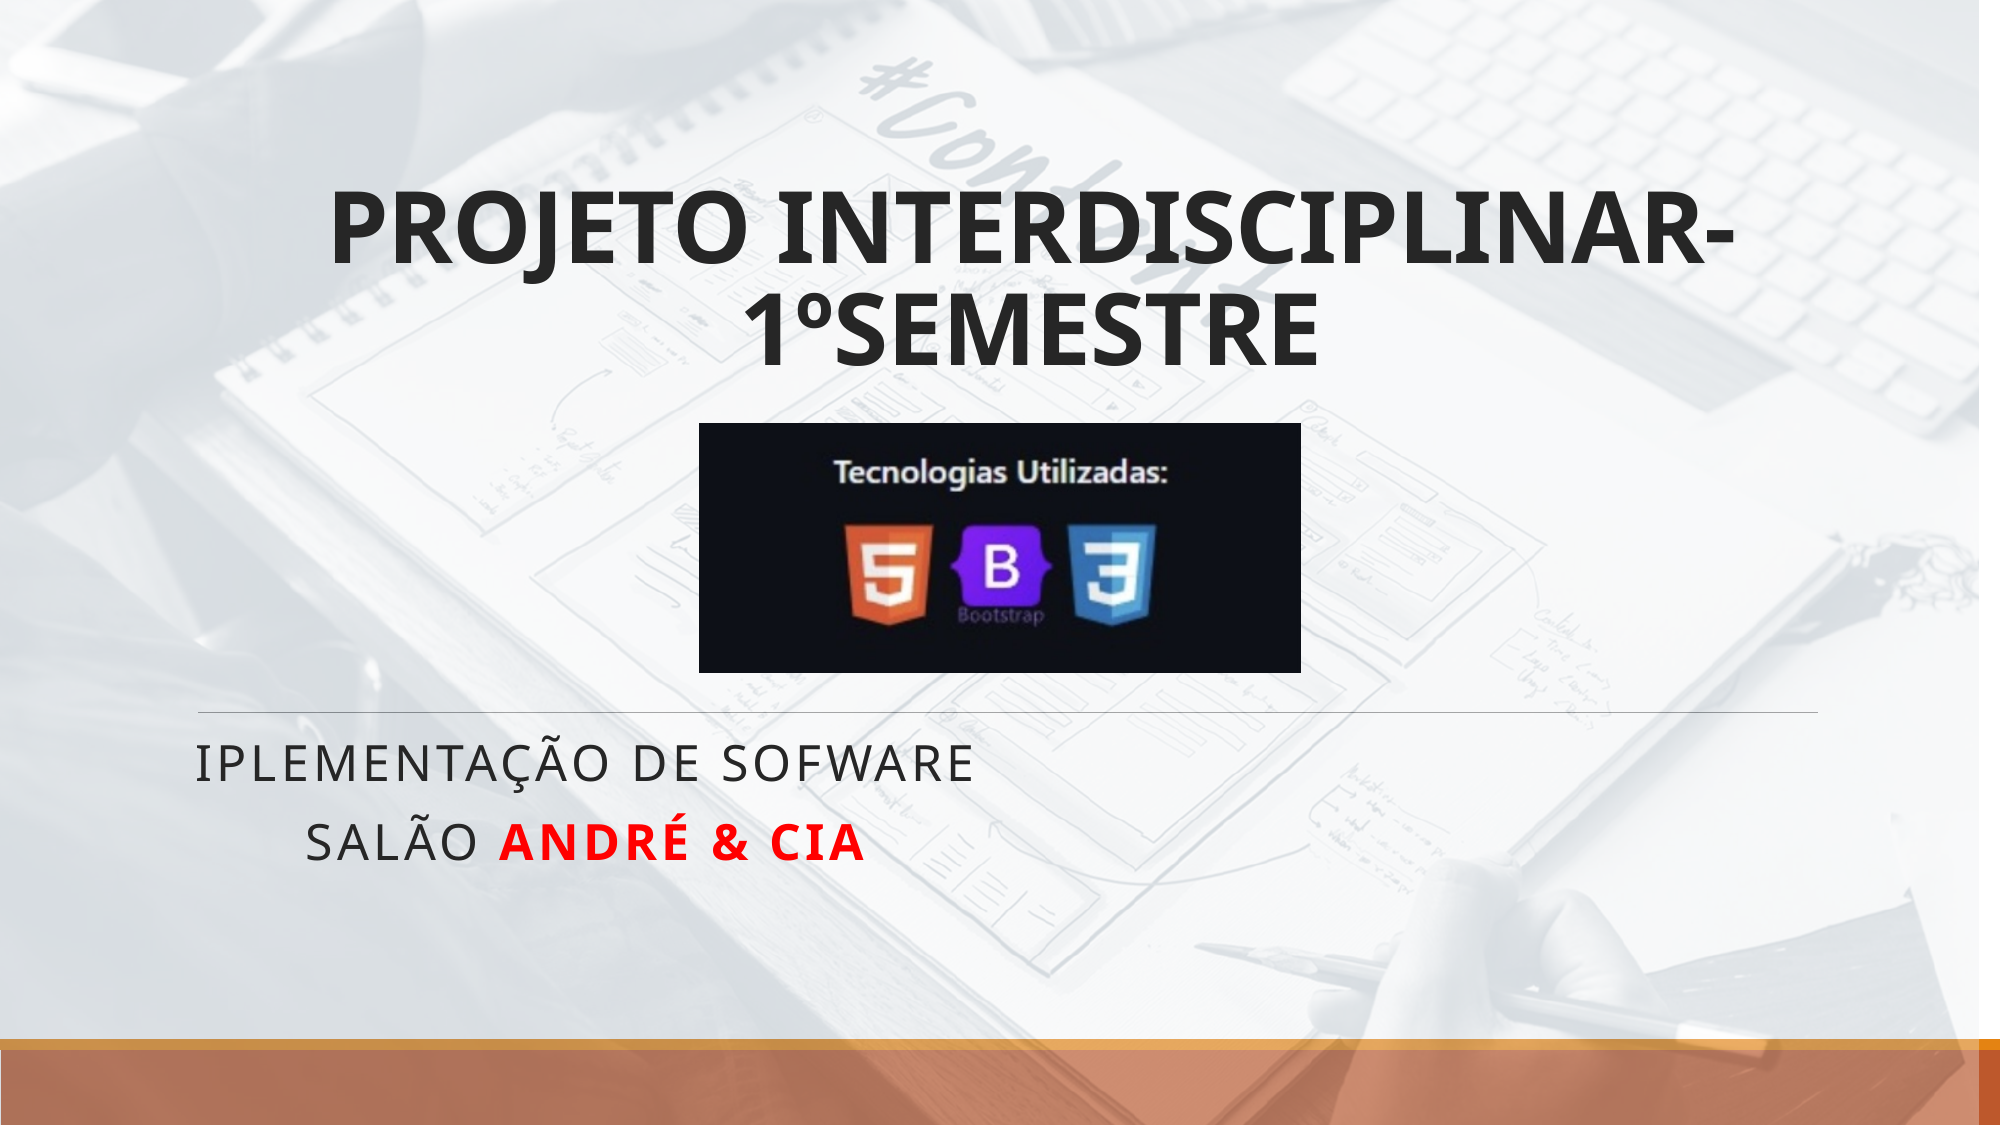

# PROJETO INTERDISCIPLINAR-1ºSEMESTRE
IPLEMENTAÇÃO DE SOFWARE
SALÃO ANDRÉ & CIA